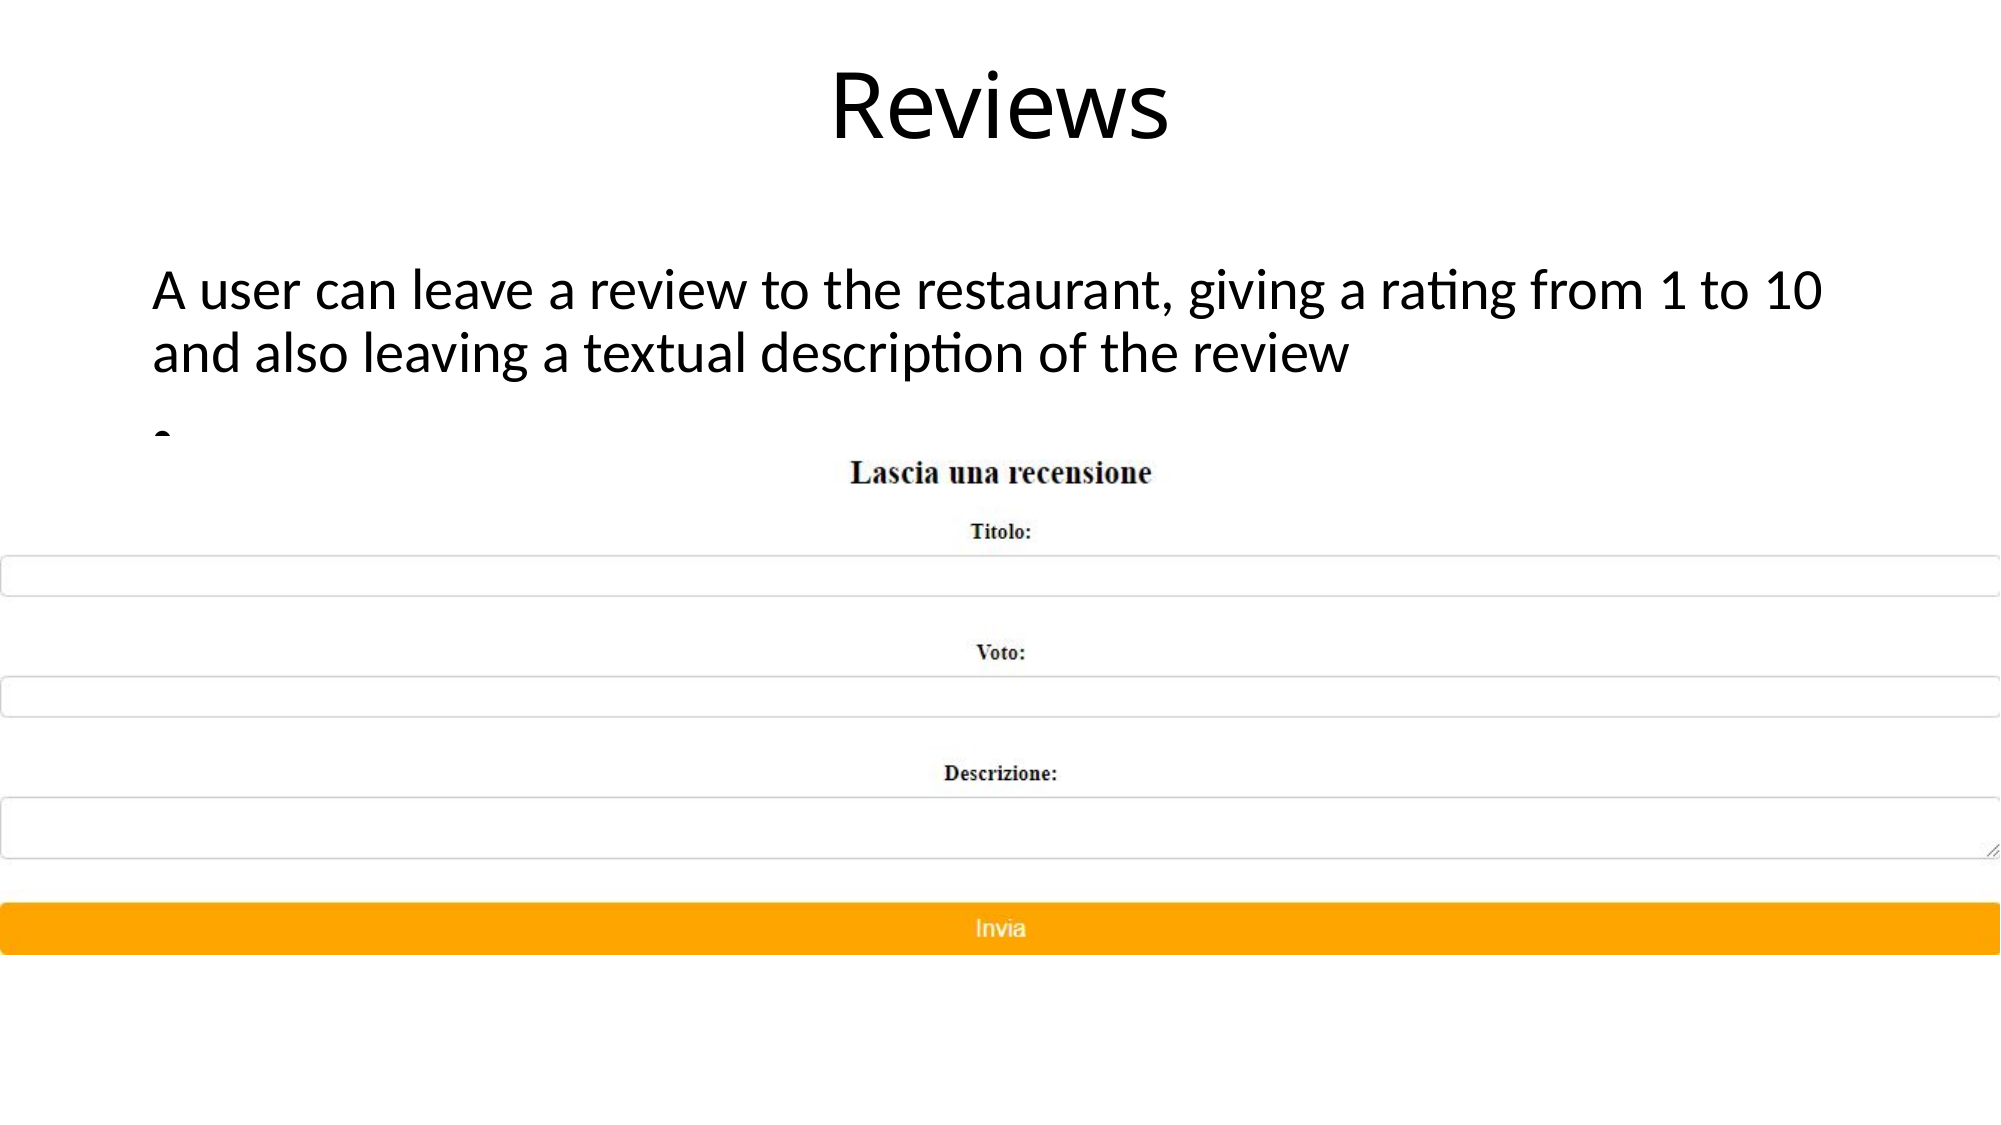

# Reviews
A user can leave a review to the restaurant, giving a rating from 1 to 10 and also leaving a textual description of the review